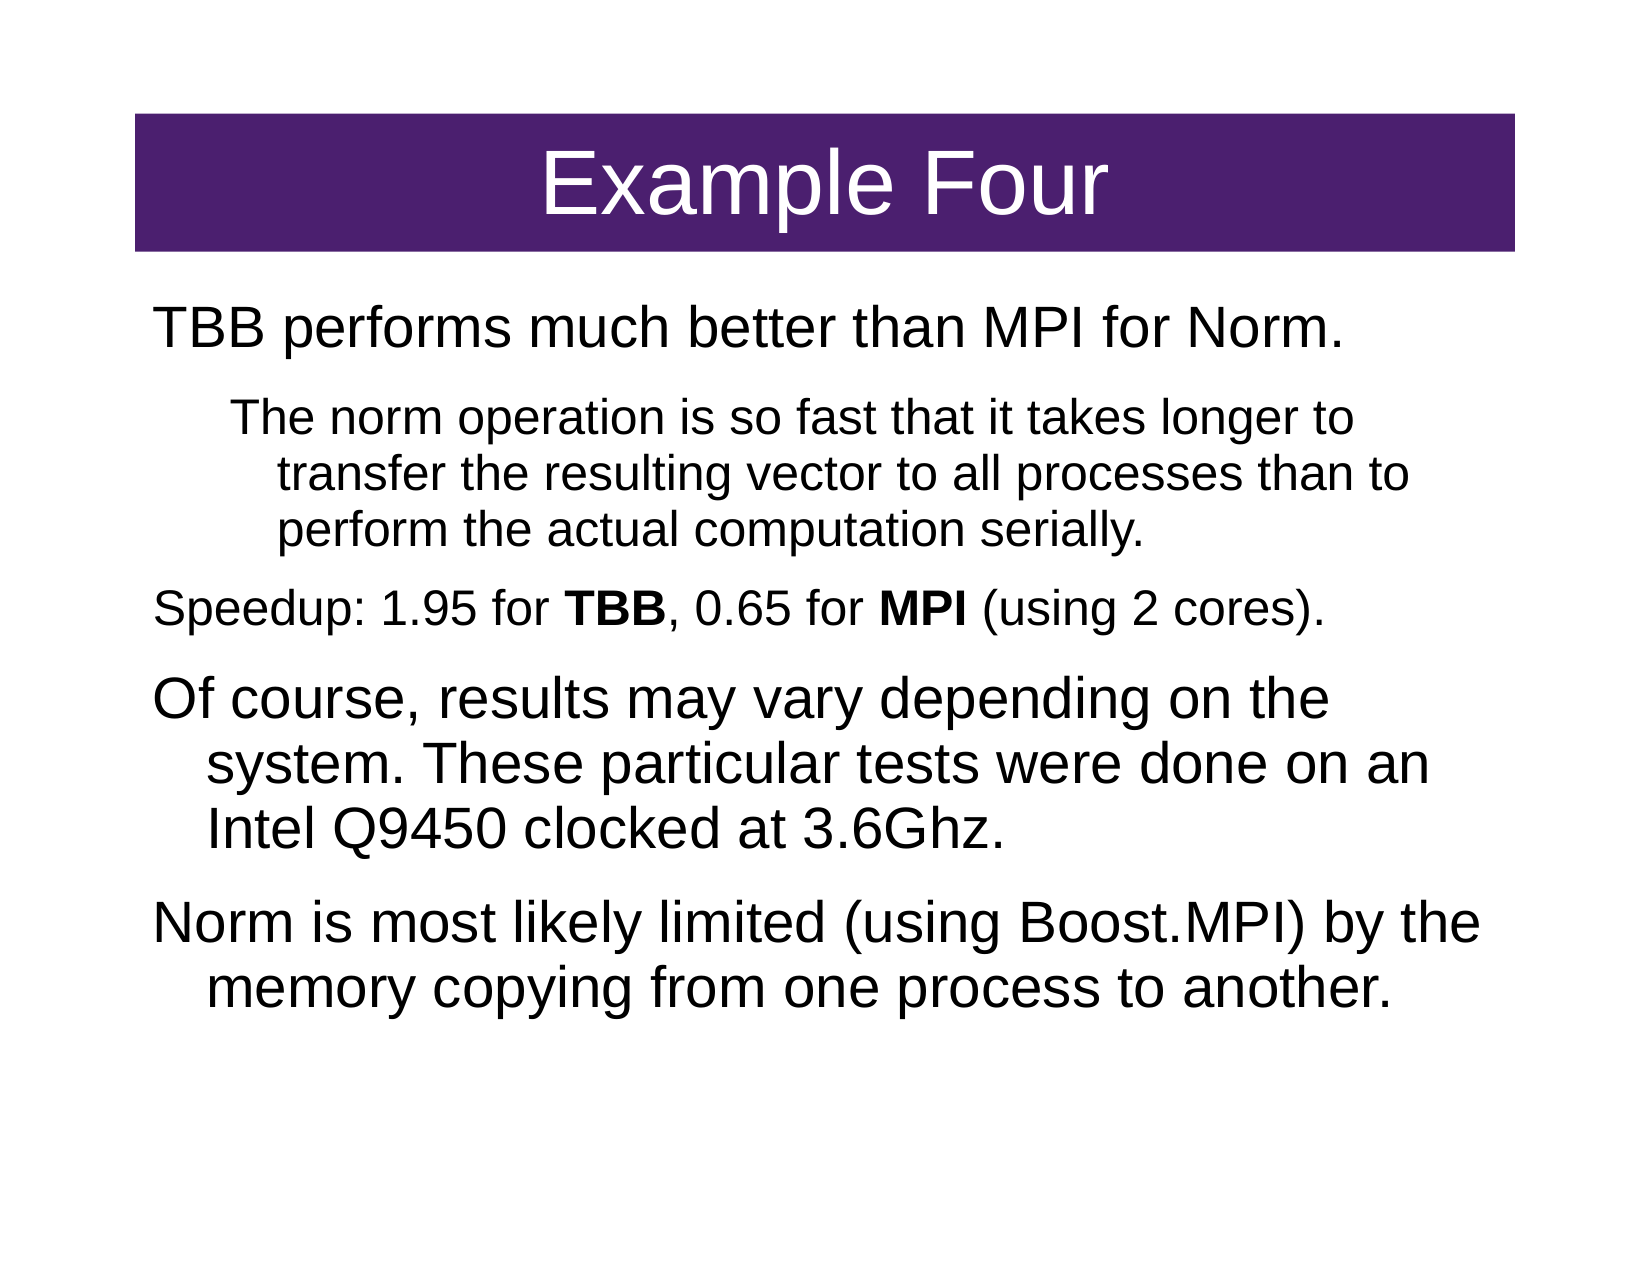

Example Four
# TBB performs much better than MPI for Norm.
The norm operation is so fast that it takes longer to transfer the resulting vector to all processes than to perform the actual computation serially.
Speedup: 1.95 for TBB, 0.65 for MPI (using 2 cores).
Of course, results may vary depending on the system. These particular tests were done on an Intel Q9450 clocked at 3.6Ghz.
Norm is most likely limited (using Boost.MPI) by the memory copying from one process to another.